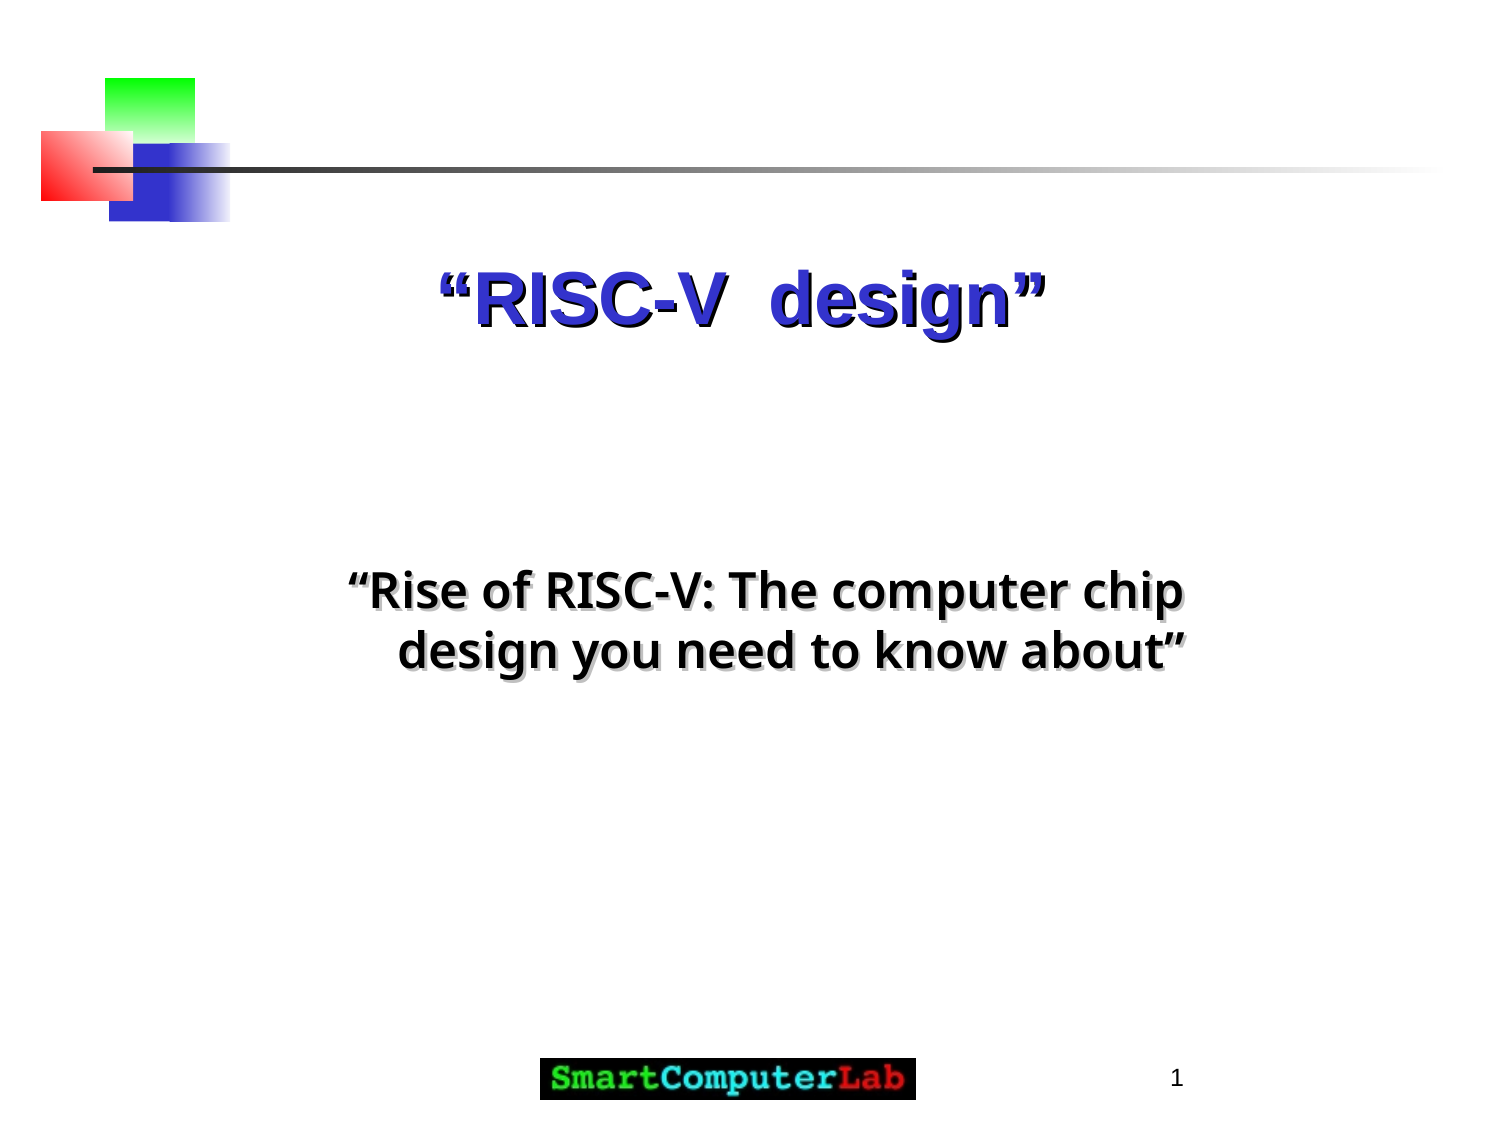

# “RISC-V design”
“Rise of RISC-V: The computer chip design you need to know about”
1